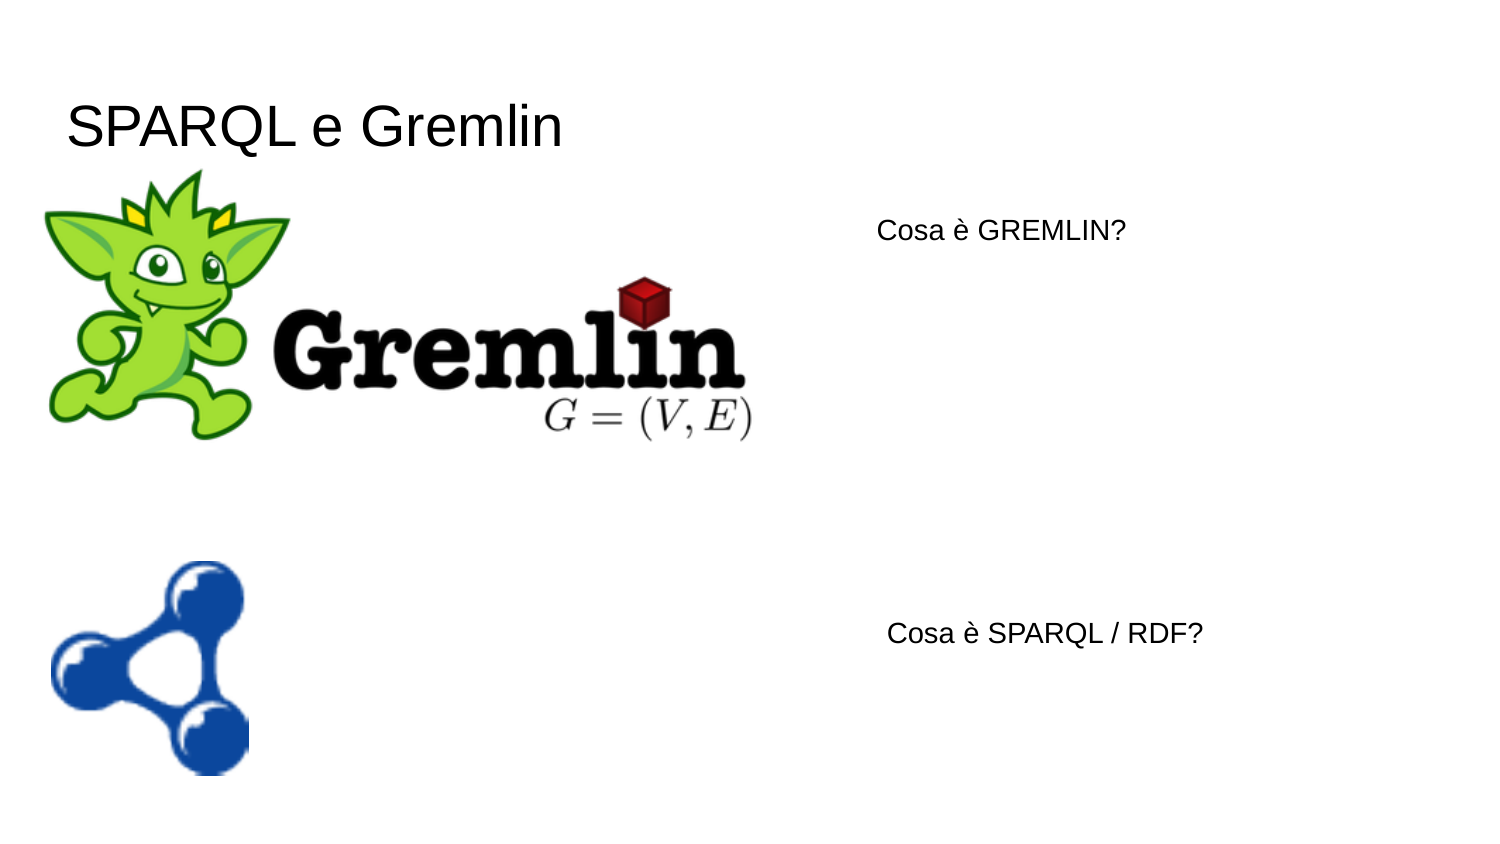

# SPARQL e Gremlin
Cosa è GREMLIN?
Cosa è SPARQL / RDF?